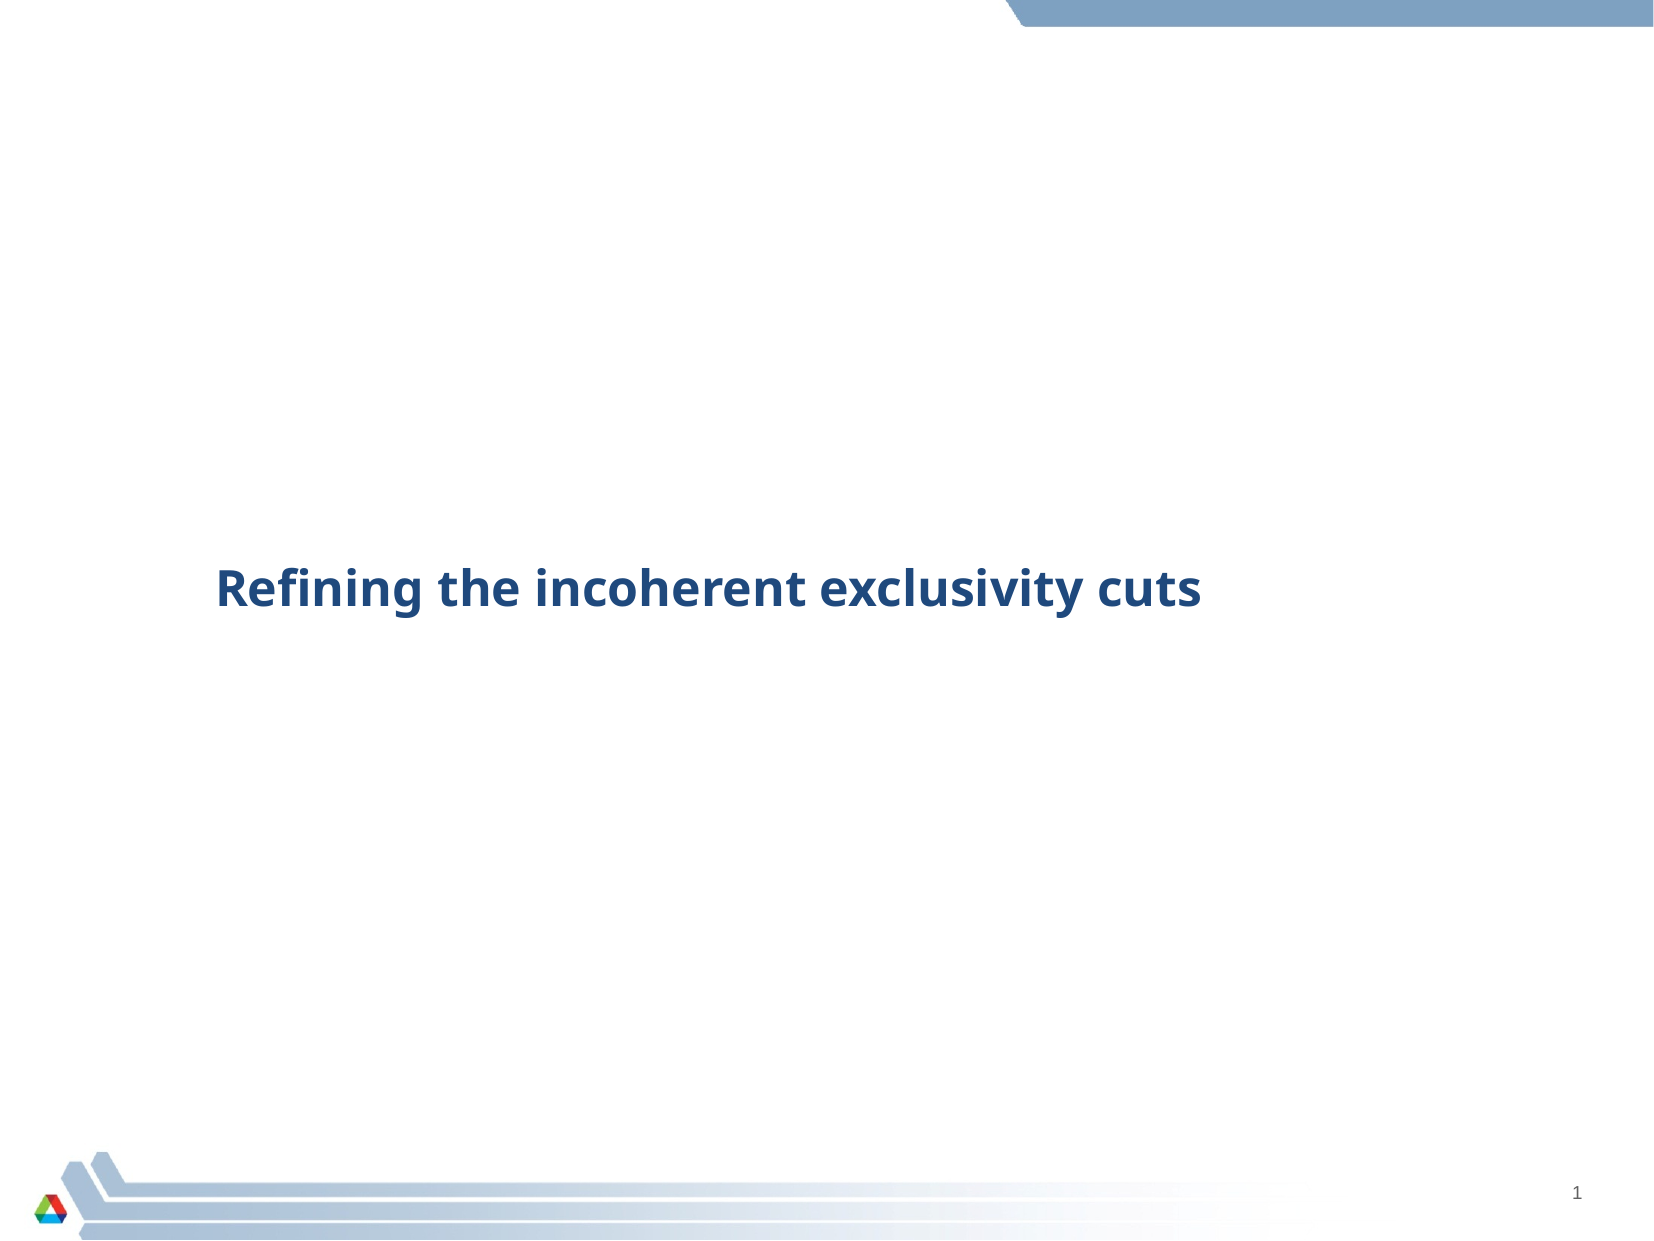

# Refining the incoherent exclusivity cuts
1